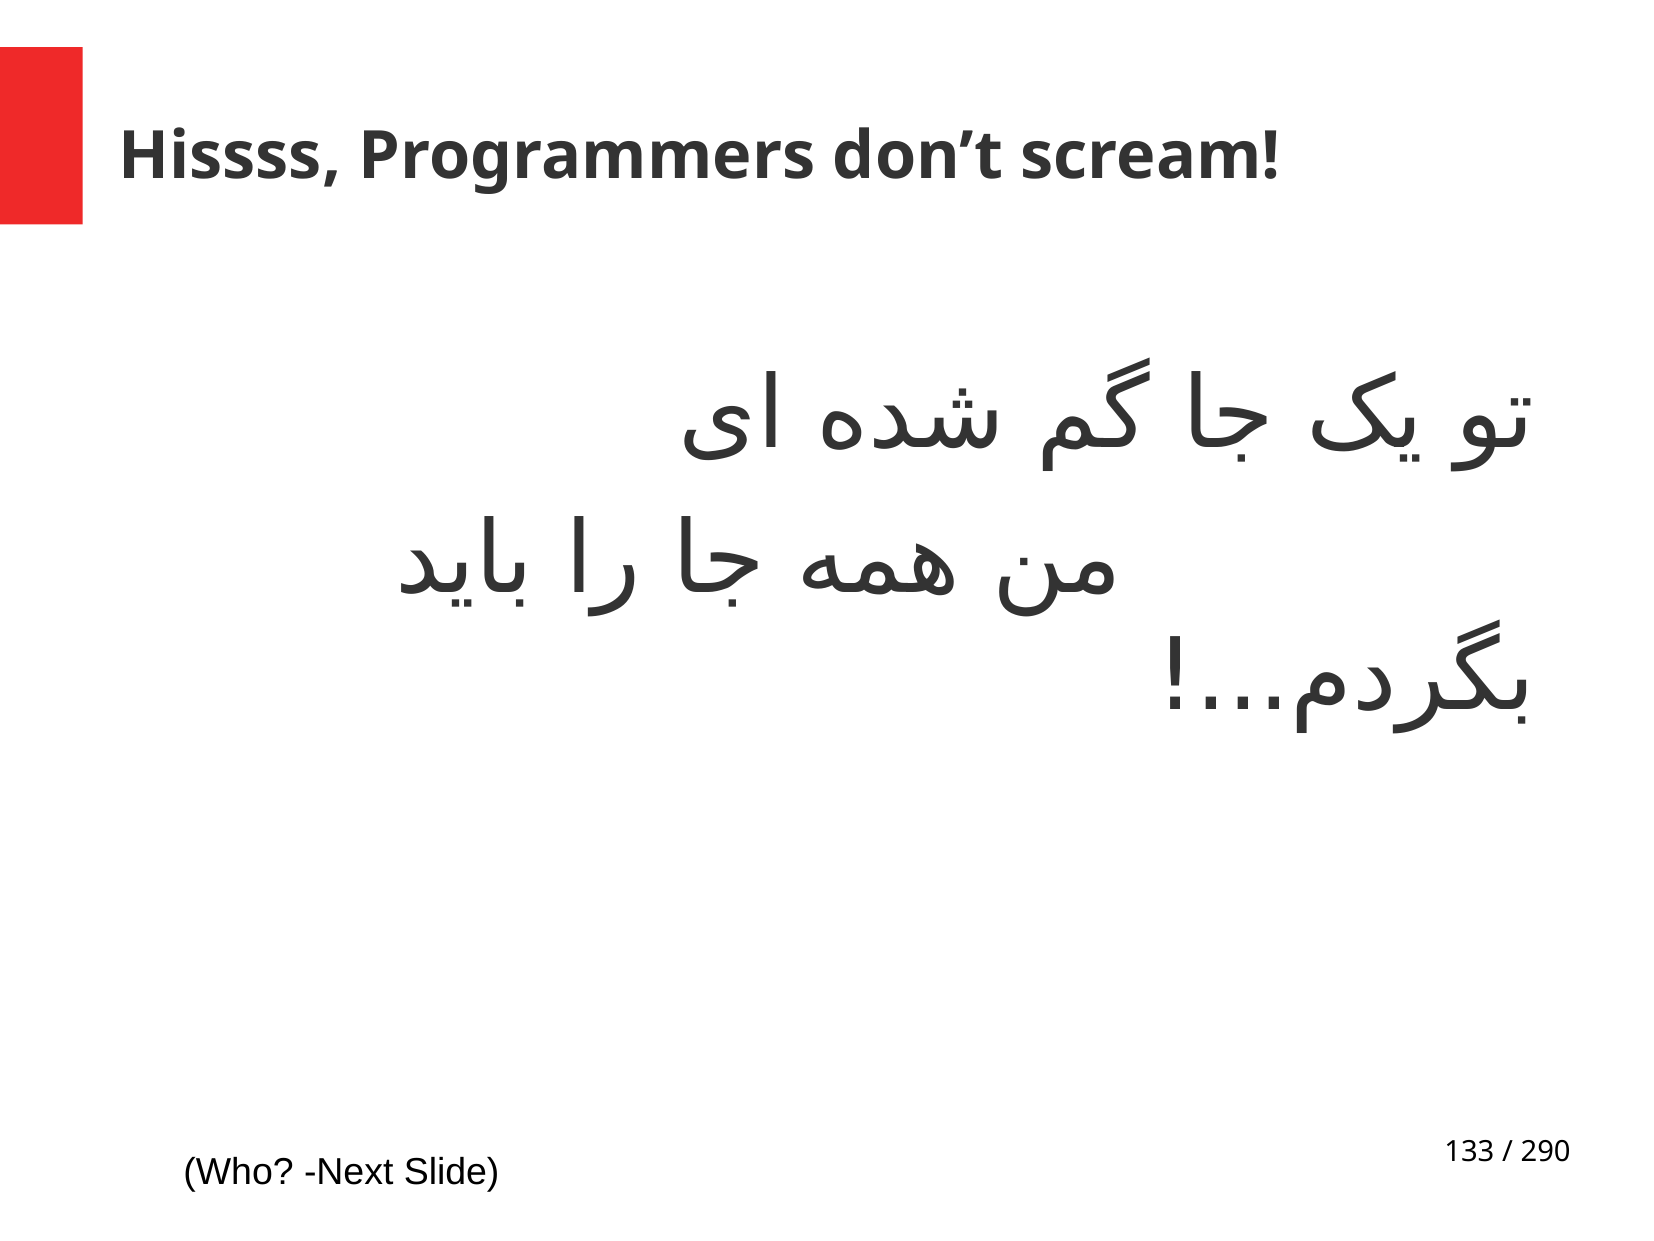

# Hissss, Programmers don’t scream!
تو یک جا گم شده ای
 من همه جا را باید بگردم...!
133
(Who? -Next Slide)